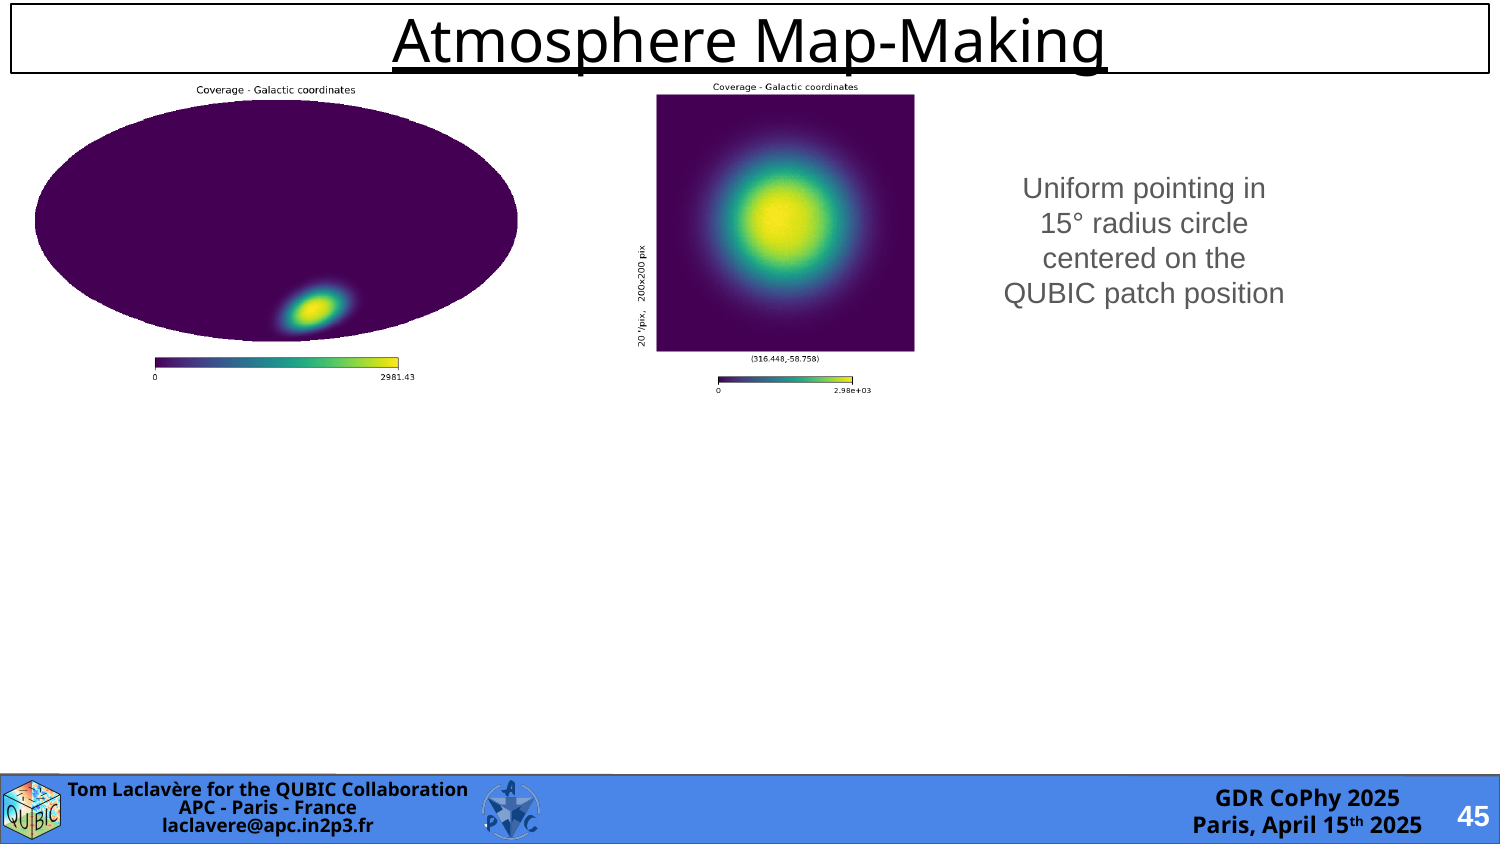

# Atmosphere Map-Making
Uniform pointing in 15° radius circle centered on the QUBIC patch position